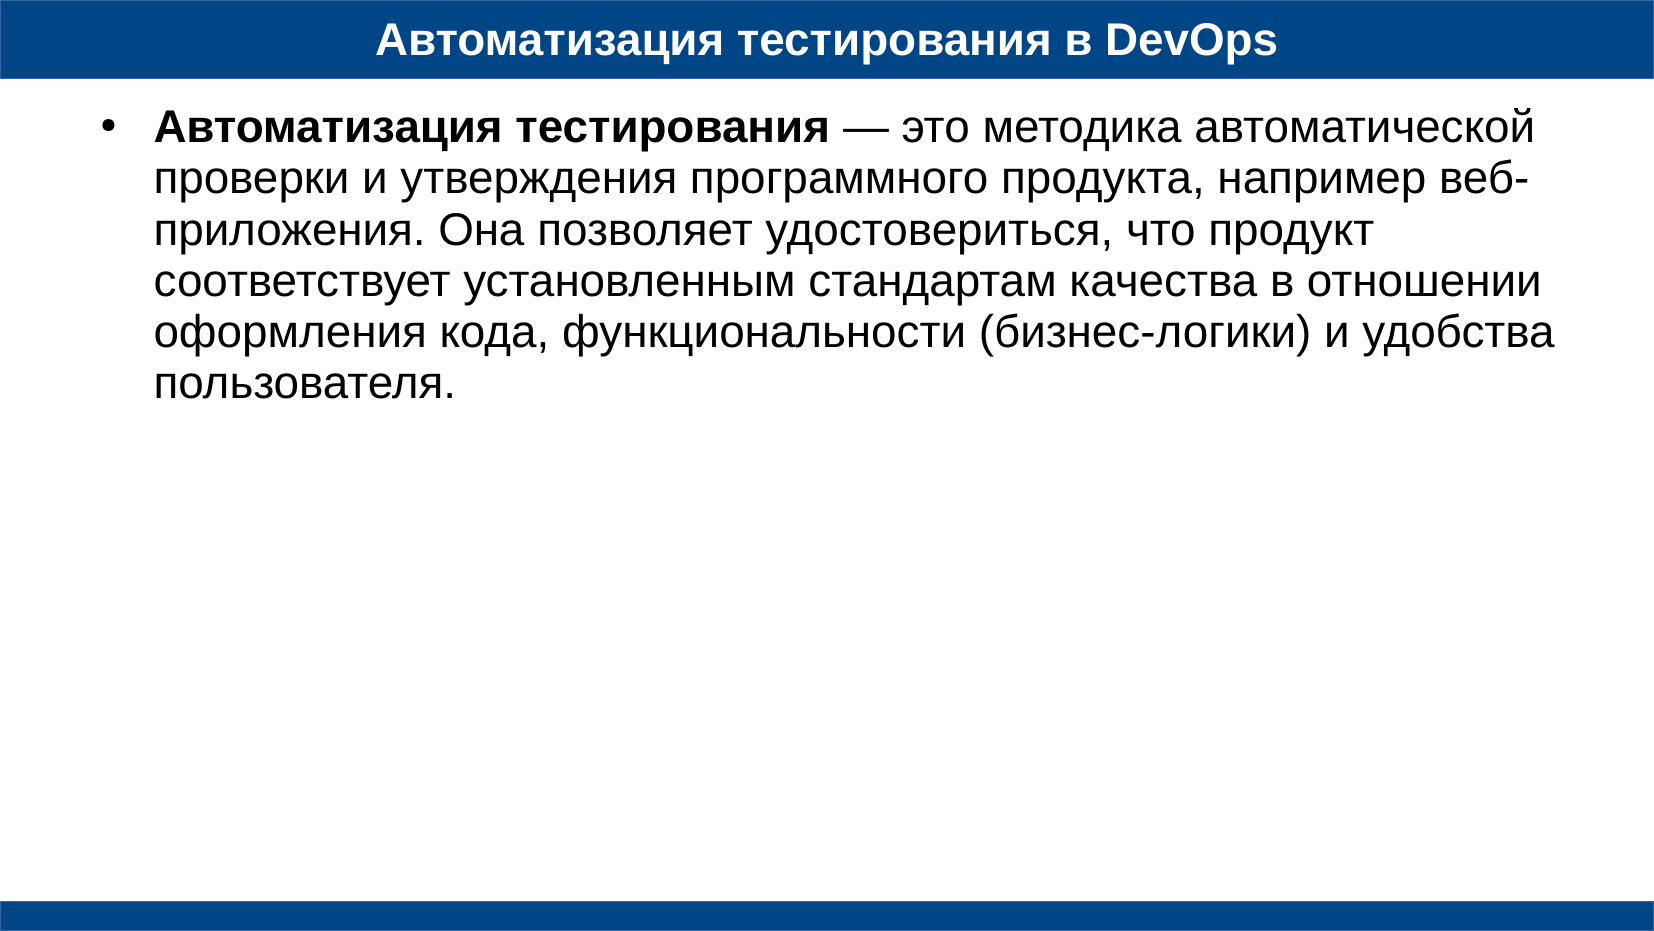

# Автоматизация тестирования в DevOps
Автоматизация тестирования — это методика автоматической проверки и утверждения программного продукта, например веб-приложения. Она позволяет удостовериться, что продукт соответствует установленным стандартам качества в отношении оформления кода, функциональности (бизнес-логики) и удобства пользователя.